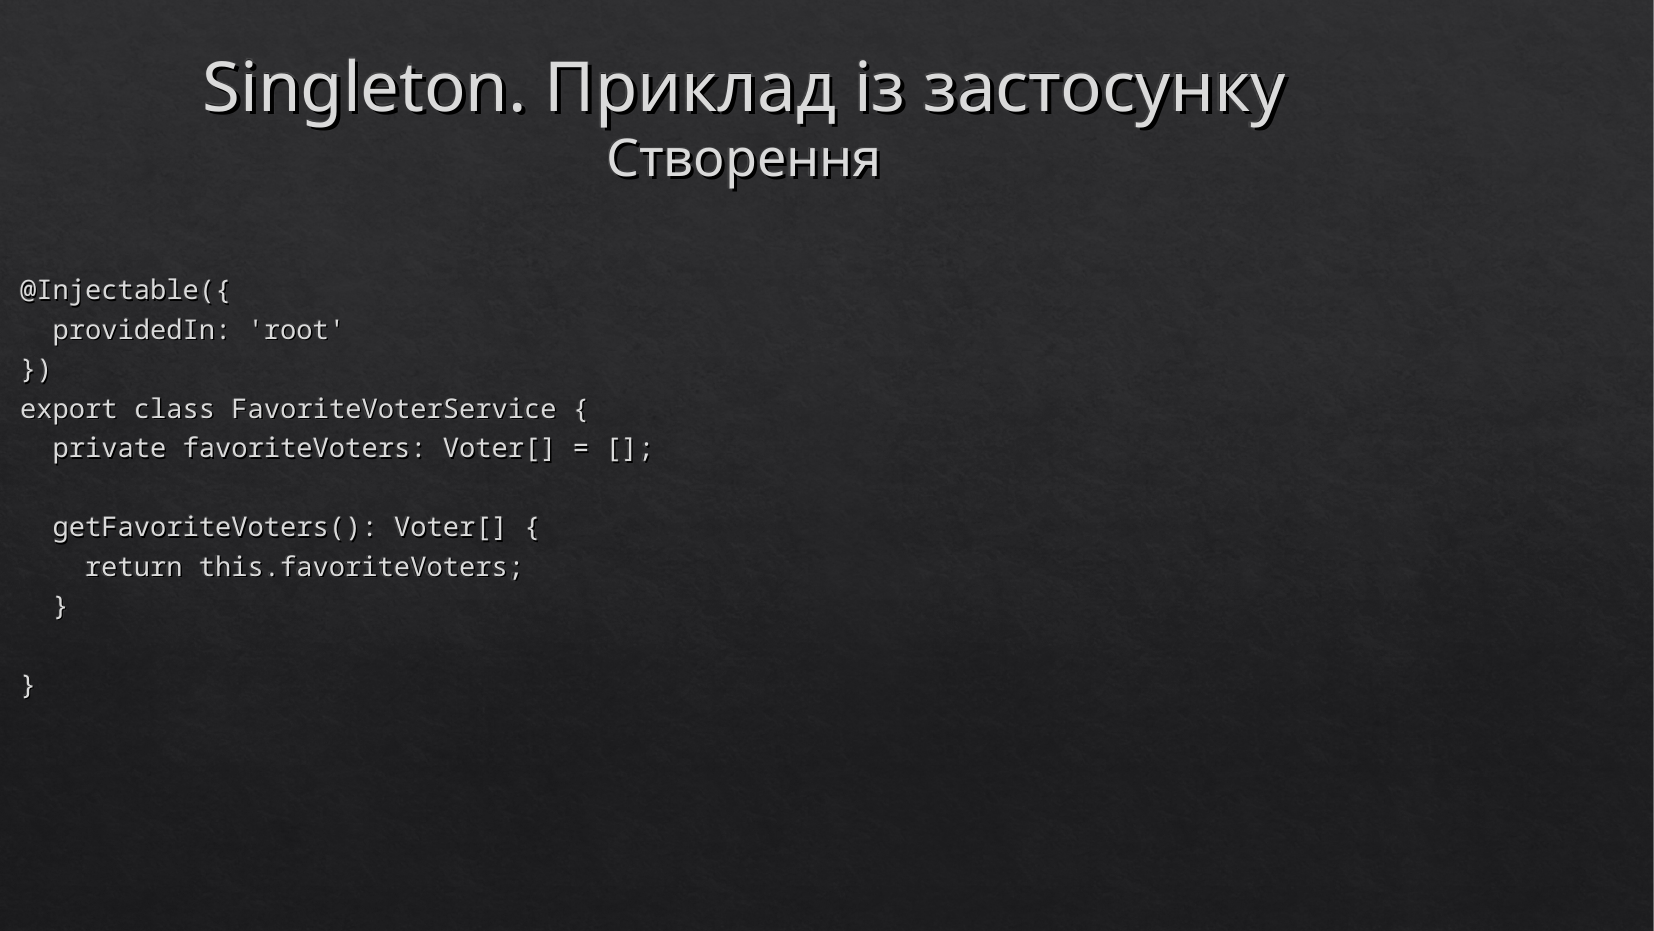

# Singleton. Приклад із застосунку Створення
@Injectable({
 providedIn: 'root'
})
export class FavoriteVoterService {
 private favoriteVoters: Voter[] = [];
 getFavoriteVoters(): Voter[] {
 return this.favoriteVoters;
 }
}